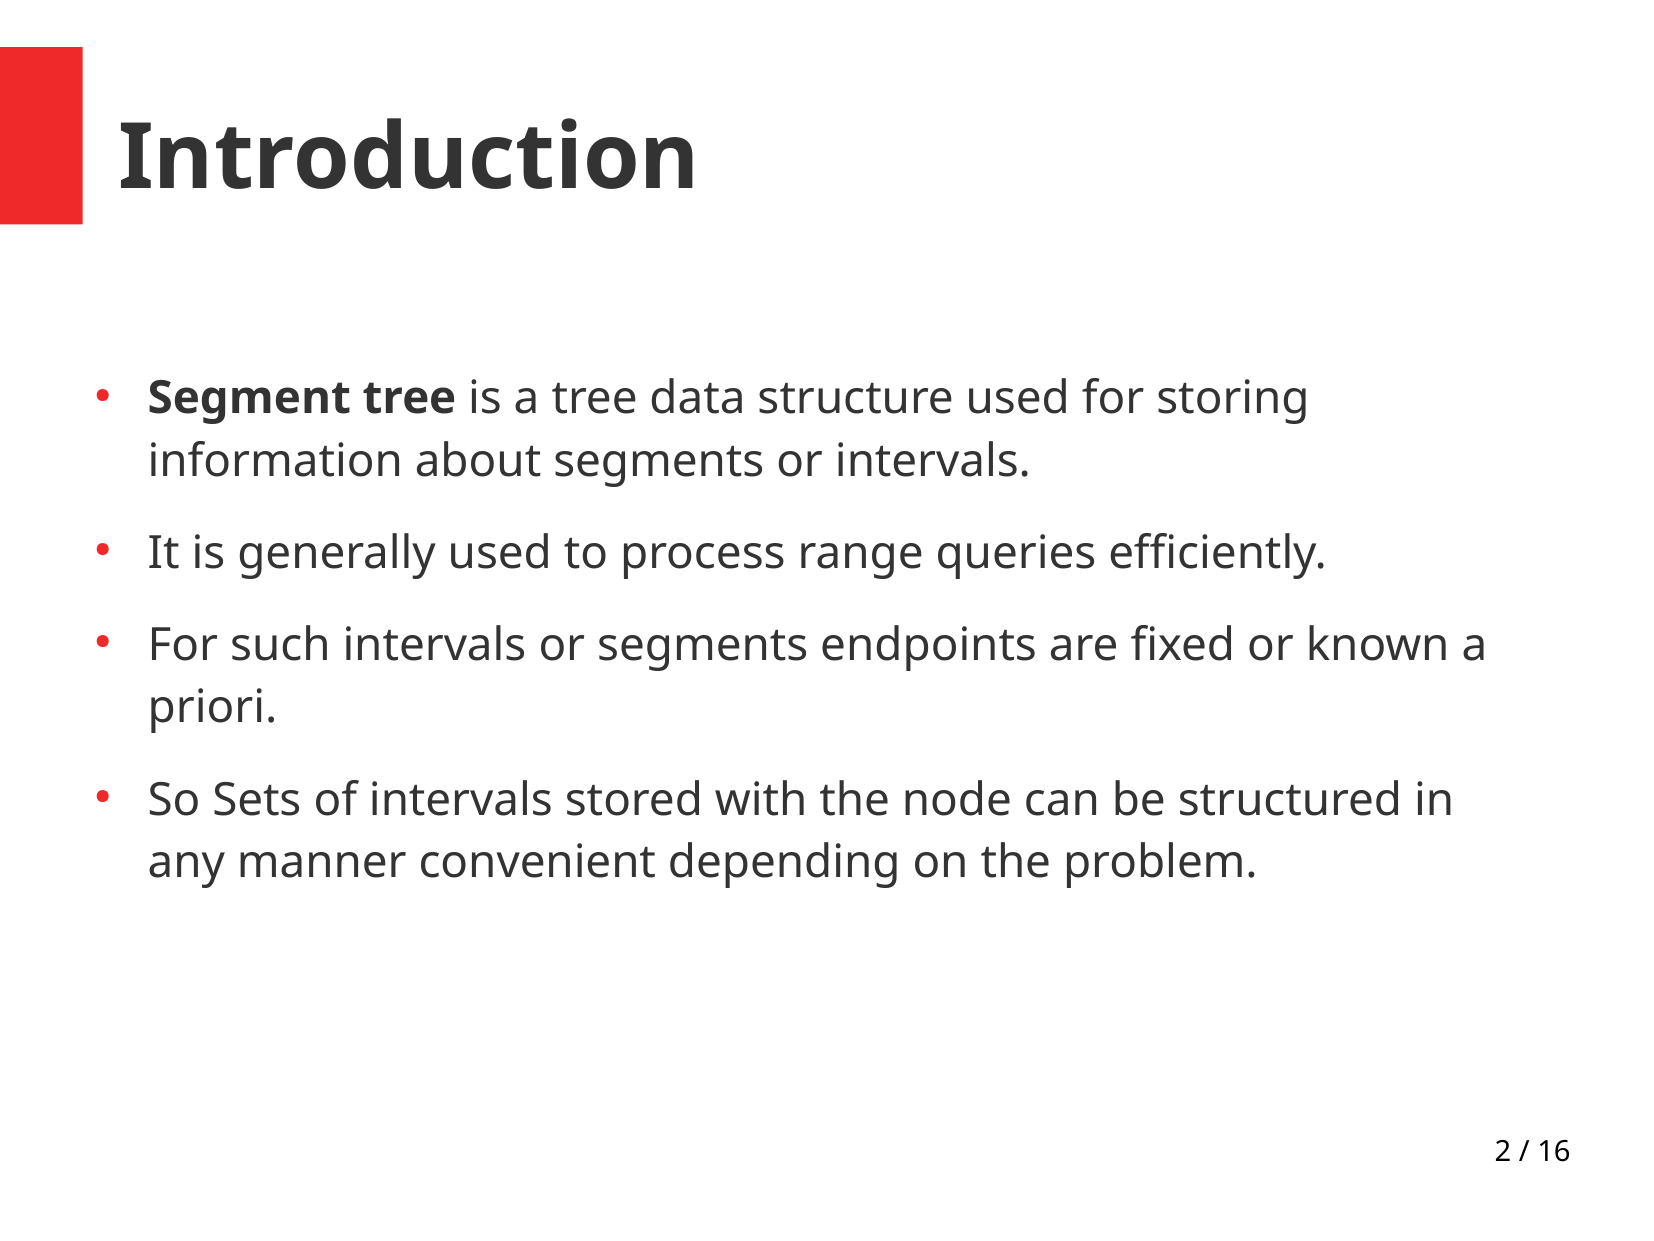

# Introduction
Segment tree is a tree data structure used for storing information about segments or intervals.
It is generally used to process range queries efficiently.
For such intervals or segments endpoints are fixed or known a priori.
So Sets of intervals stored with the node can be structured in any manner convenient depending on the problem.
2